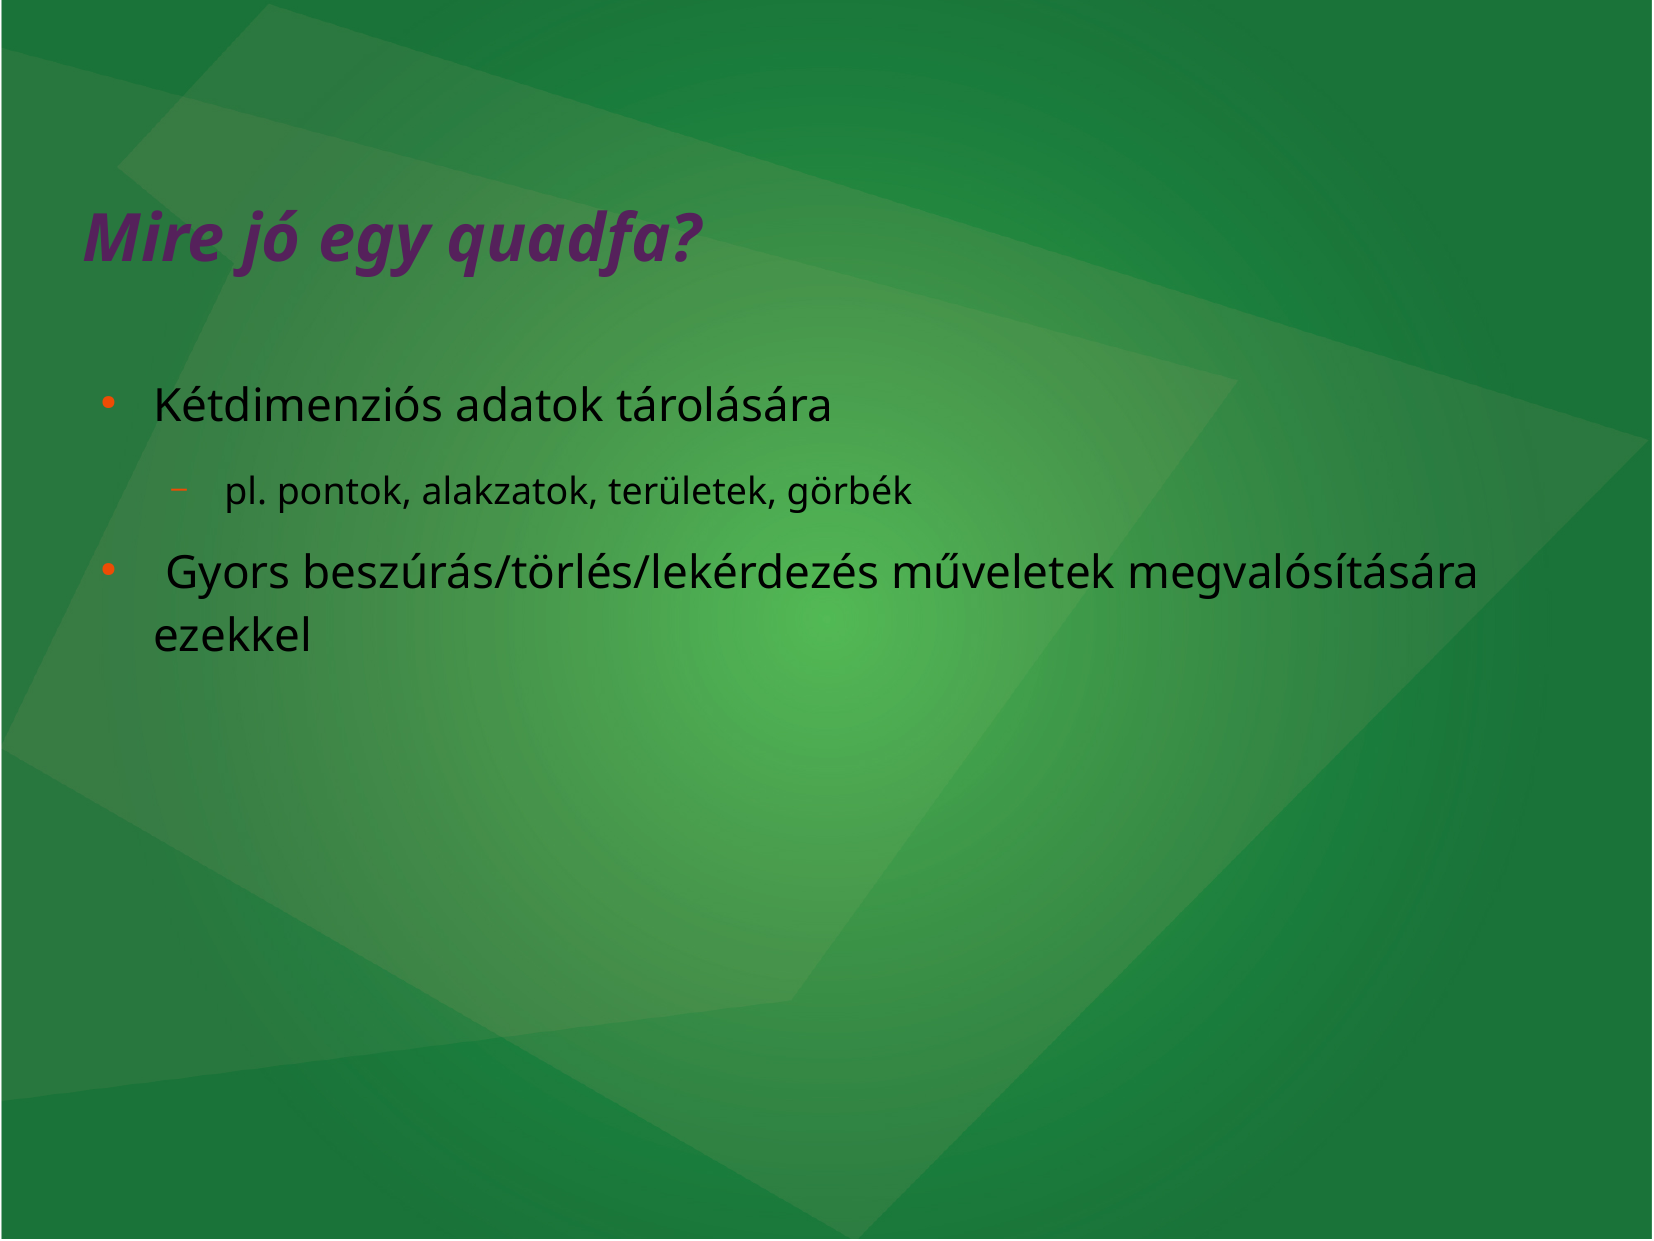

# Mire jó egy quadfa?
Kétdimenziós adatok tárolására
pl. pontok, alakzatok, területek, görbék
 Gyors beszúrás/törlés/lekérdezés műveletek megvalósítására ezekkel